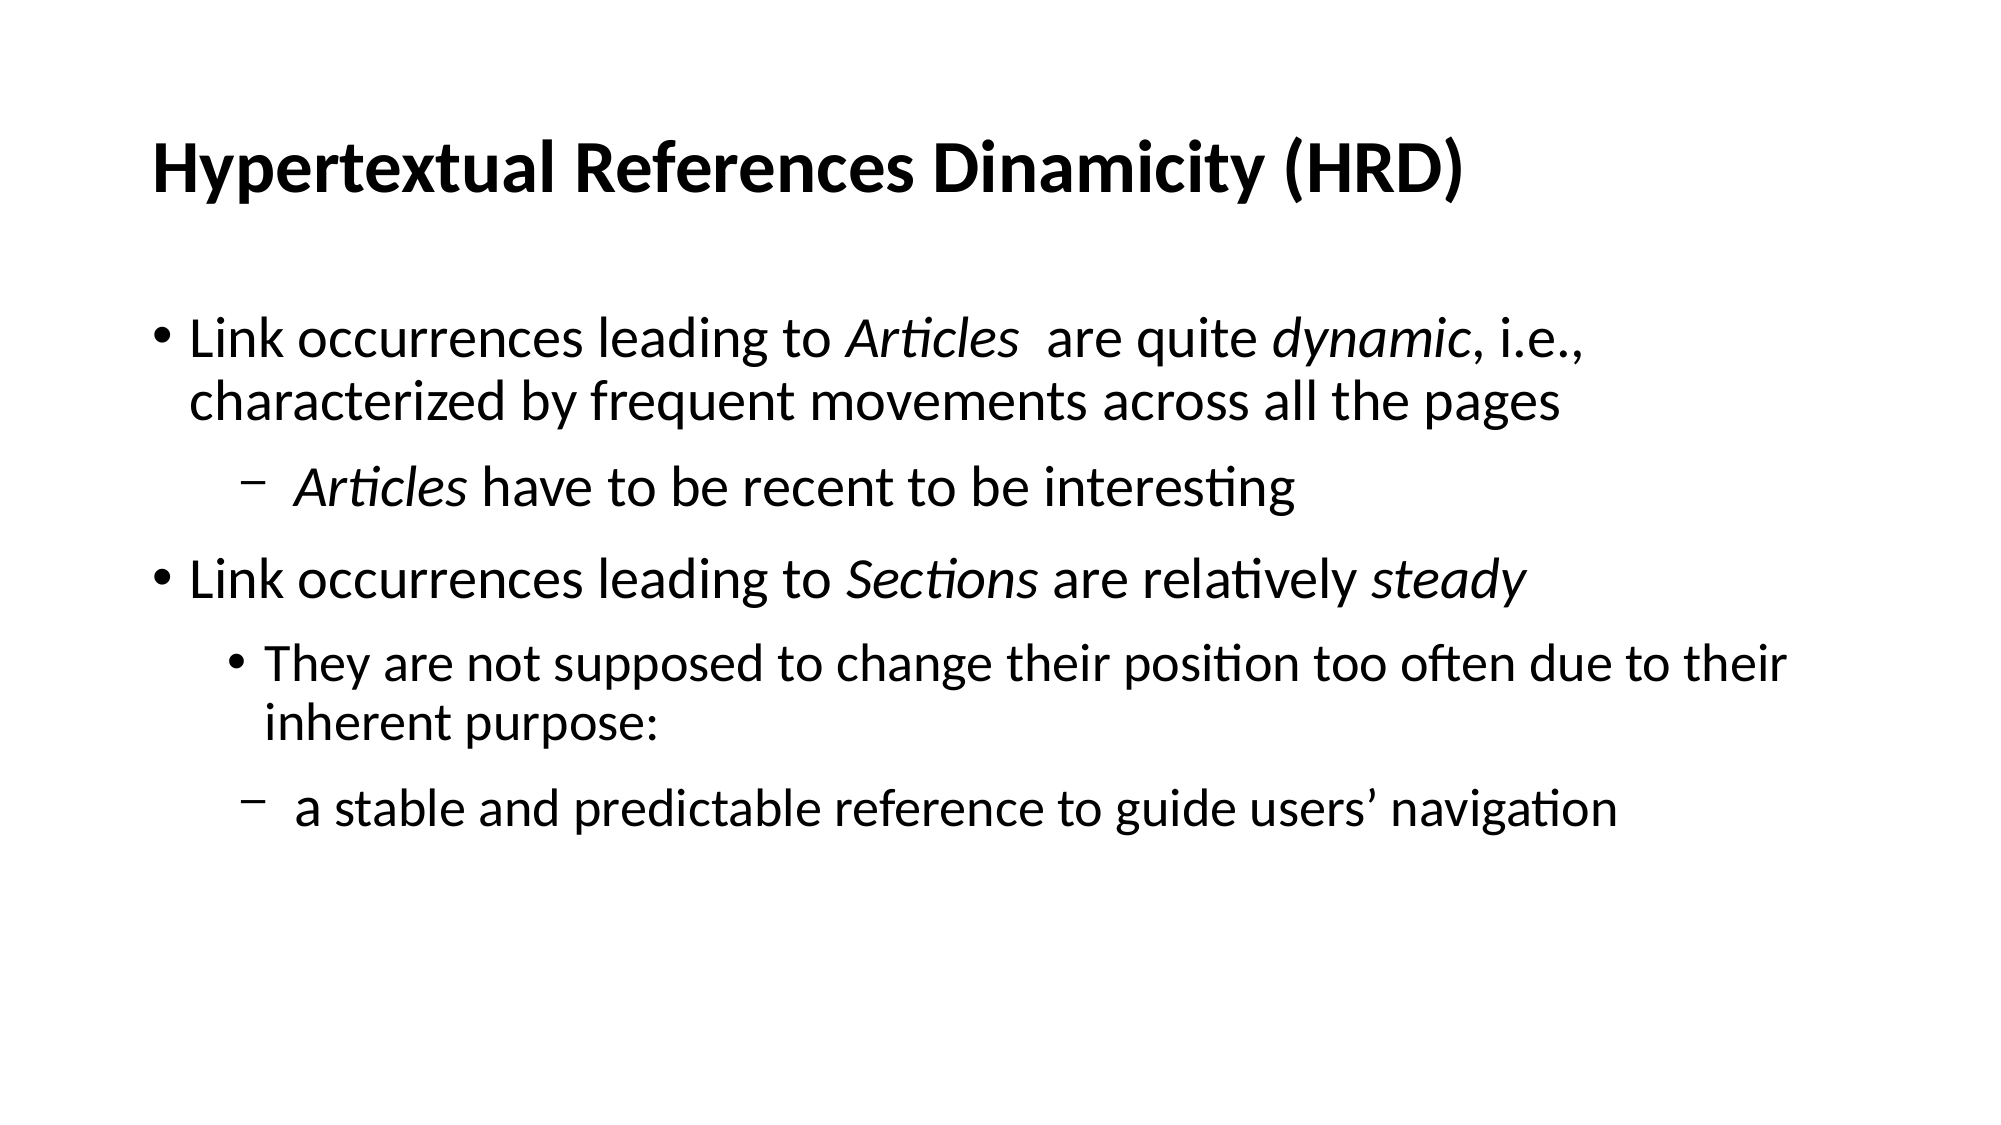

# Hypertextual References Dinamicity (HRD)
Link occurrences leading to Articles are quite dynamic, i.e., characterized by frequent movements across all the pages
Articles have to be recent to be interesting
Link occurrences leading to Sections are relatively steady
They are not supposed to change their position too often due to their inherent purpose:
a stable and predictable reference to guide users’ navigation